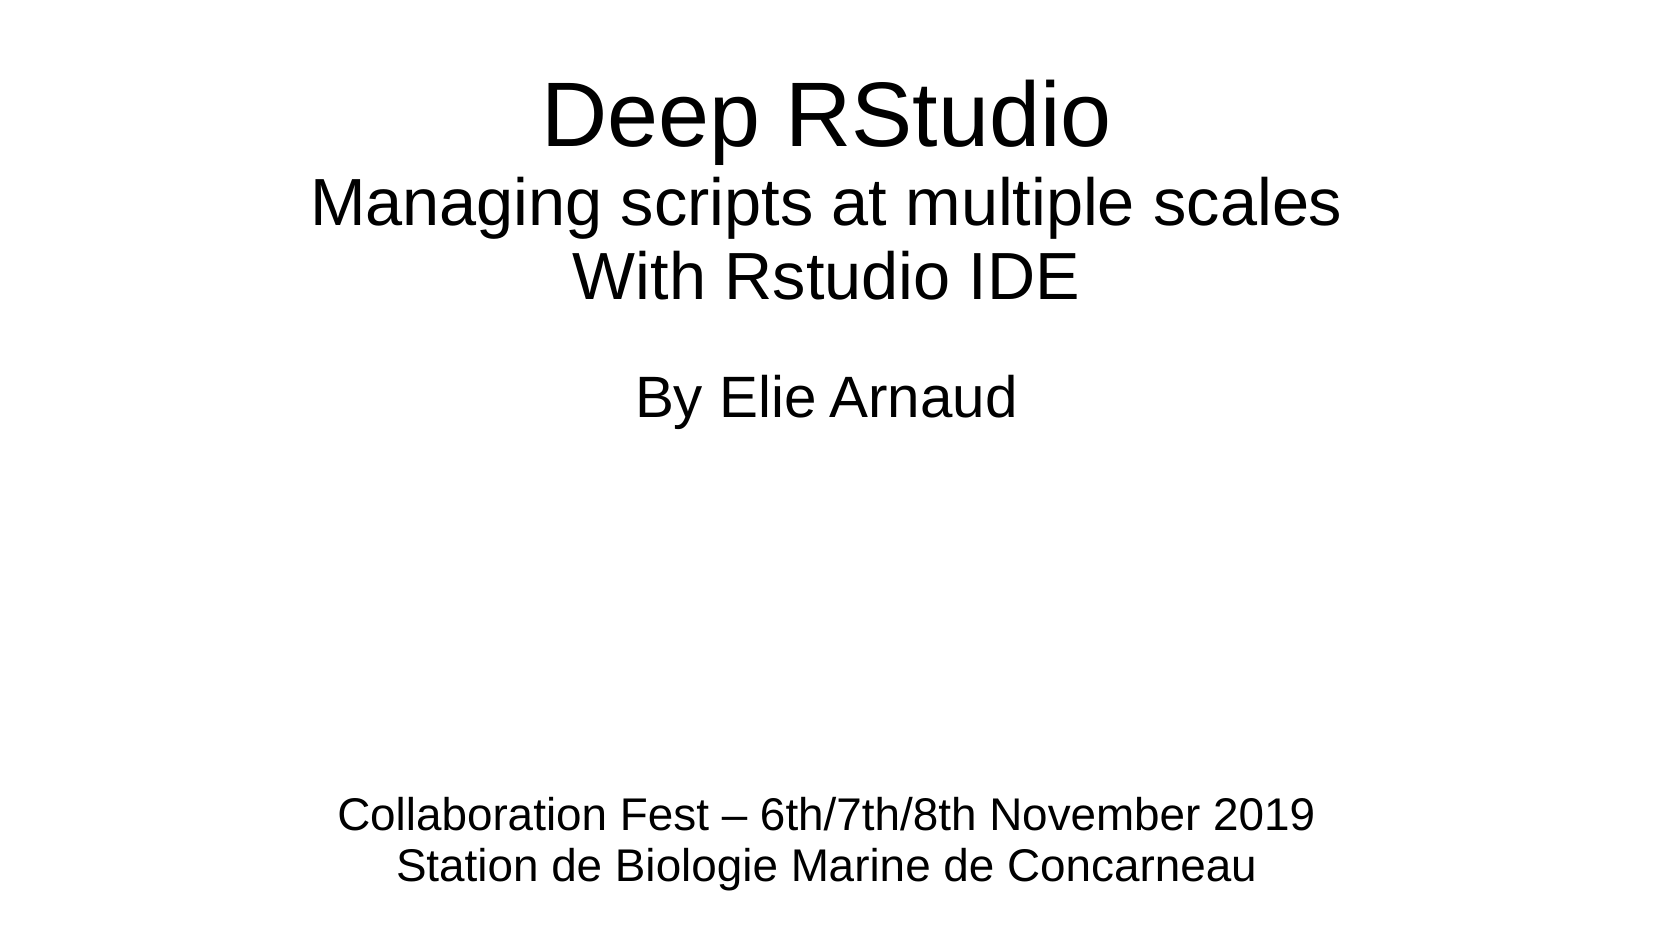

# Deep RStudio
Managing scripts at multiple scales
With Rstudio IDE
By Elie Arnaud
Collaboration Fest – 6th/7th/8th November 2019
Station de Biologie Marine de Concarneau